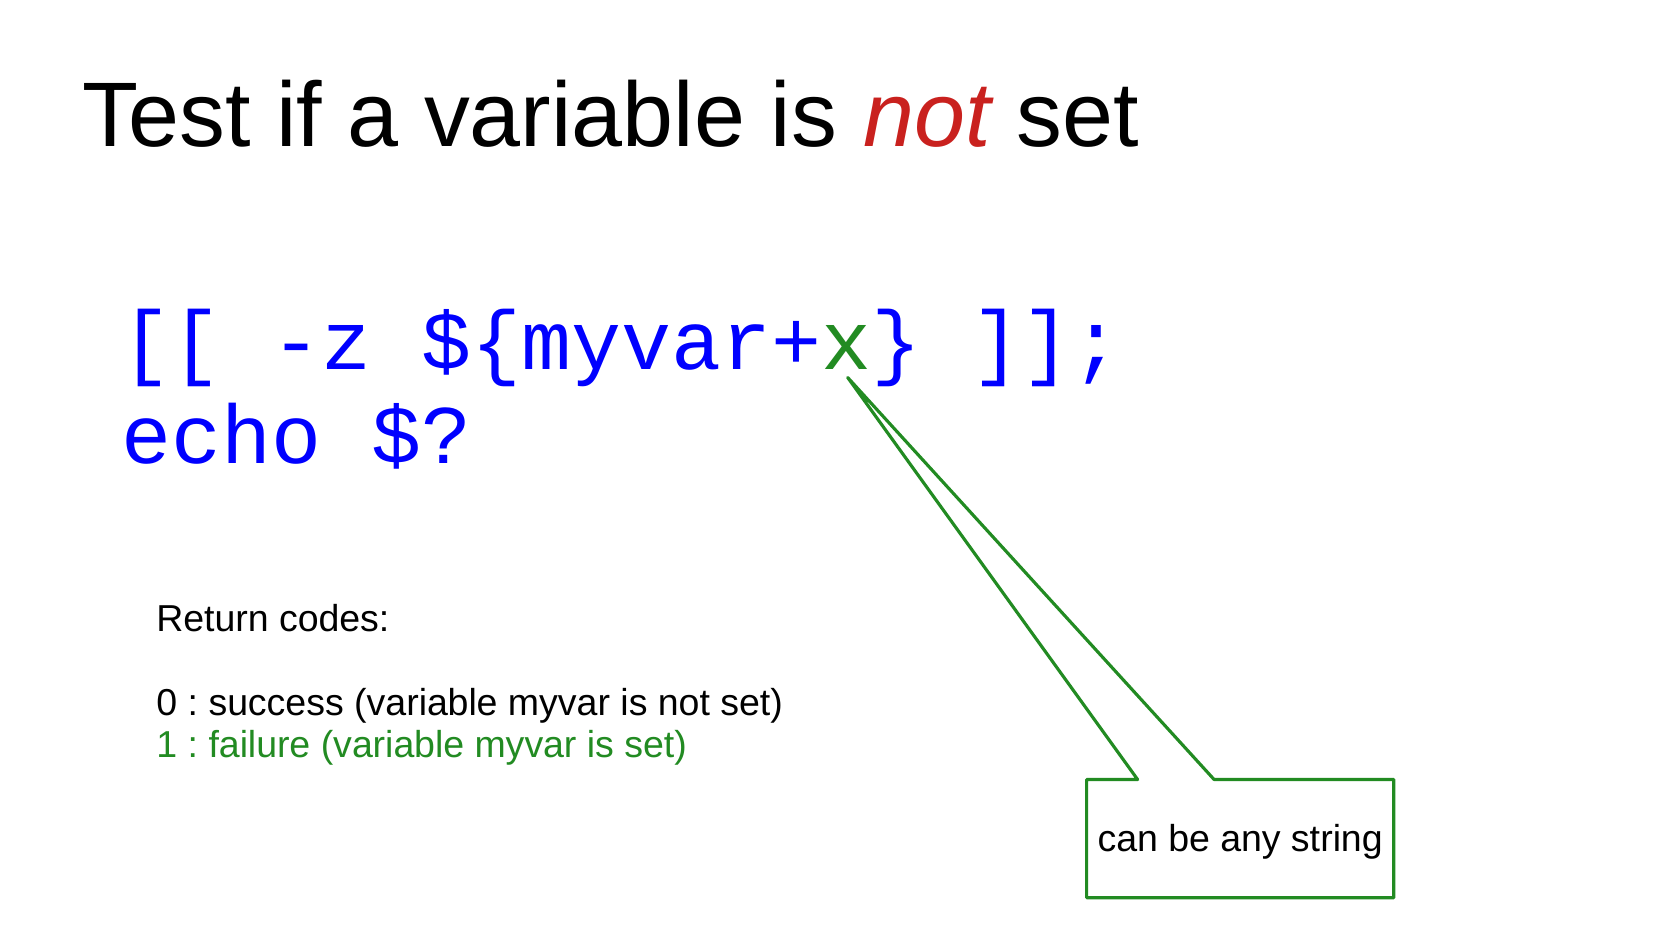

# Test if a variable is not set
[[ -z ${myvar+x} ]];
echo $?
Return codes:
0 : success (variable myvar is not set)
1 : failure (variable myvar is set)
can be any string